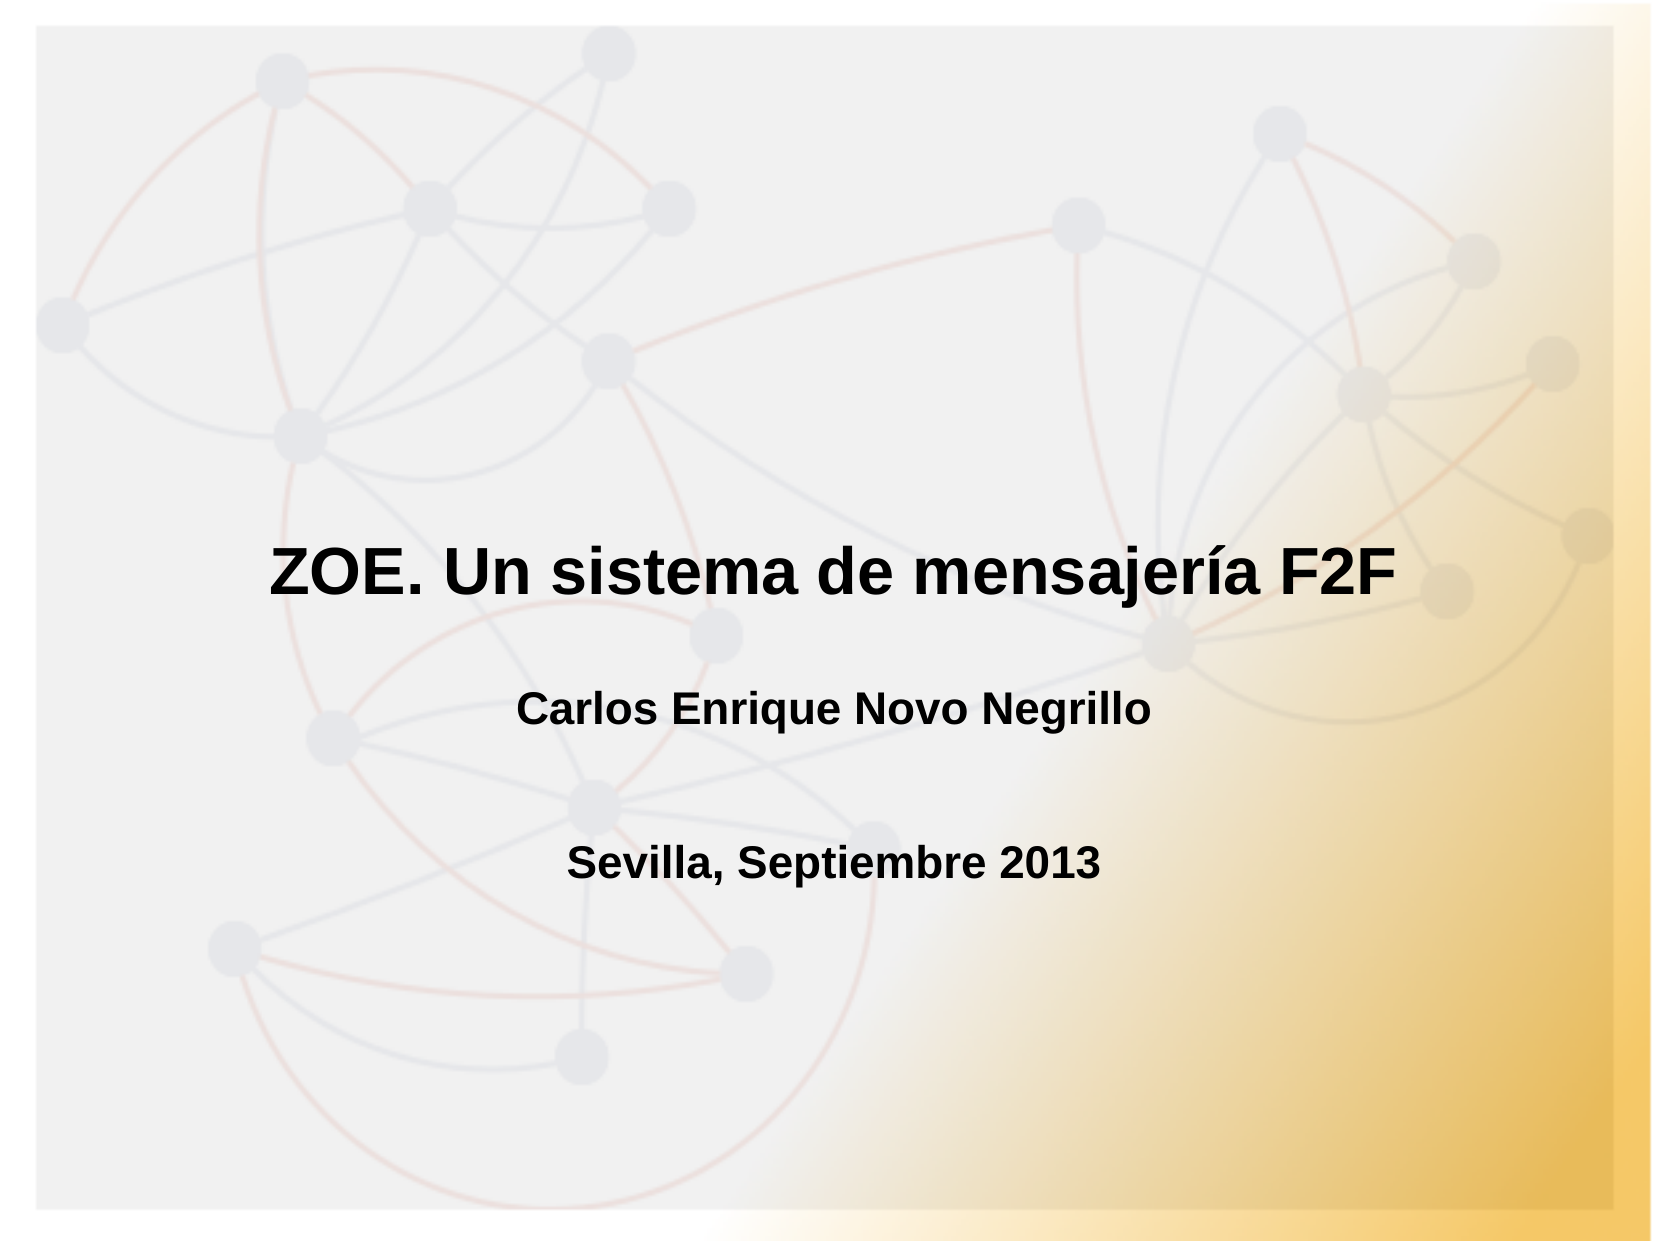

# ZOE. Un sistema de mensajería F2F
Carlos Enrique Novo Negrillo
Sevilla, Septiembre 2013